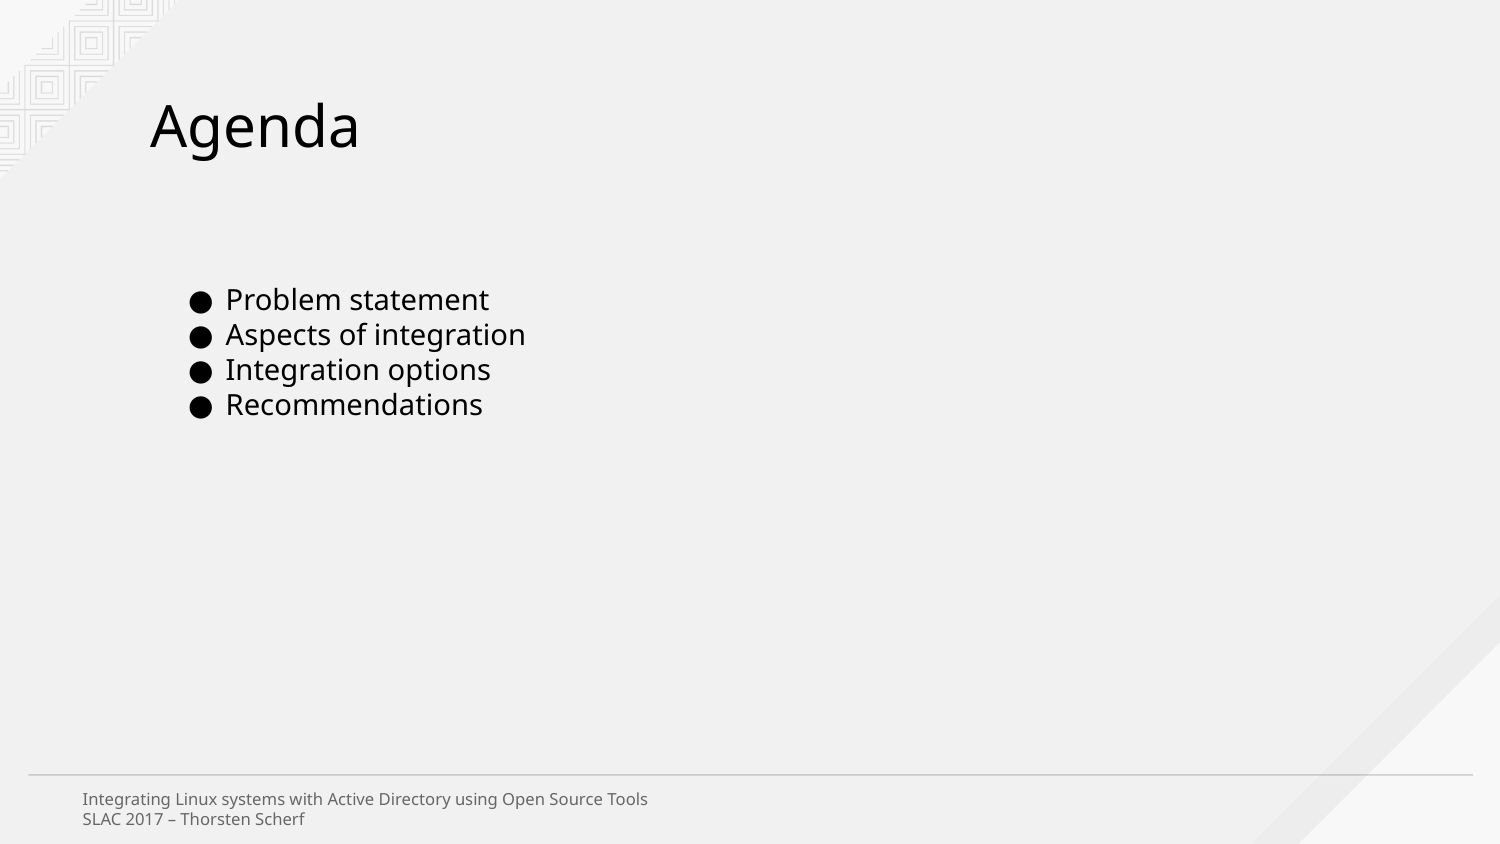

Agenda
# Problem statement
Aspects of integration
Integration options
Recommendations